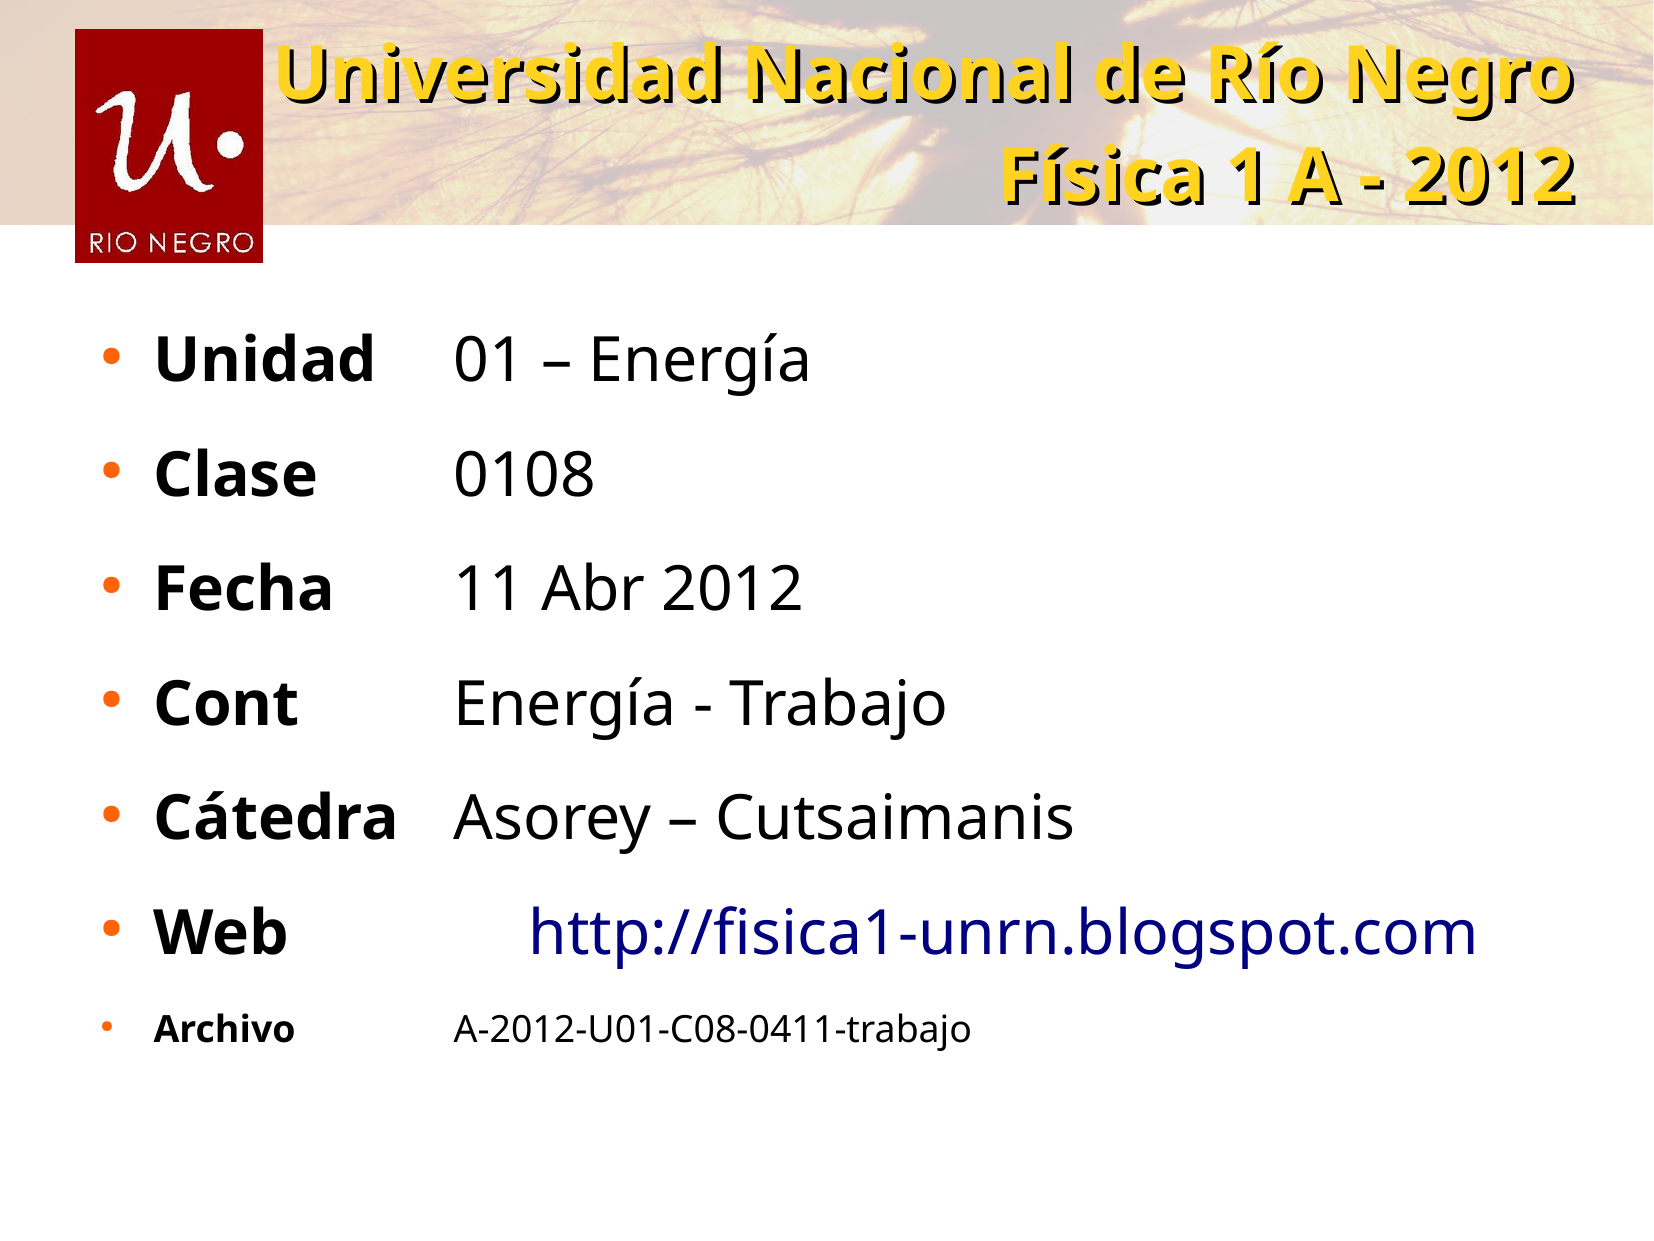

# Universidad Nacional de Río Negro Física 1 A - 2012
Unidad 	01 – Energía
Clase		0108
Fecha		11 Abr 2012
Cont			Energía - Trabajo
Cátedra	Asorey – Cutsaimanis
Web 			http://fisica1-unrn.blogspot.com
Archivo			A-2012-U01-C08-0411-trabajo